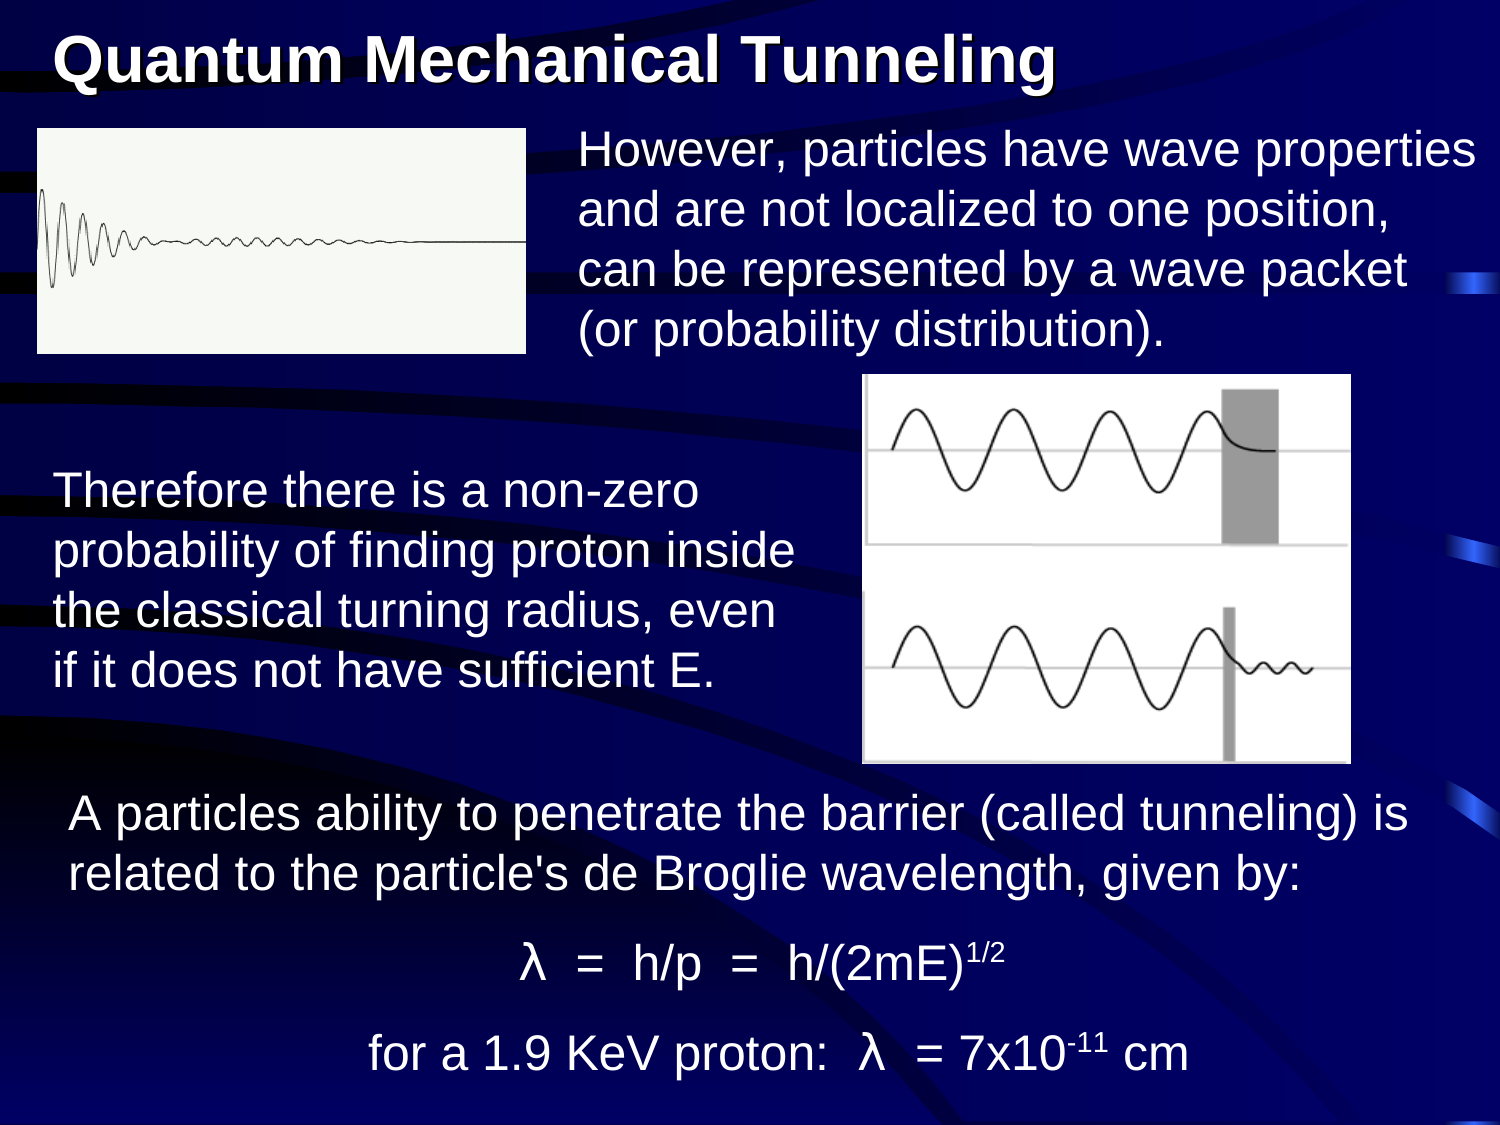

Quantum Mechanical Tunneling
However, particles have wave properties and are not localized to one position, can be represented by a wave packet (or probability distribution).
Therefore there is a non-zero probability of finding proton inside the classical turning radius, even if it does not have sufficient E.
A particles ability to penetrate the barrier (called tunneling) is related to the particle's de Broglie wavelength, given by:
			λ = h/p = h/(2mE)1/2
		for a 1.9 KeV proton: λ = 7x10-11 cm